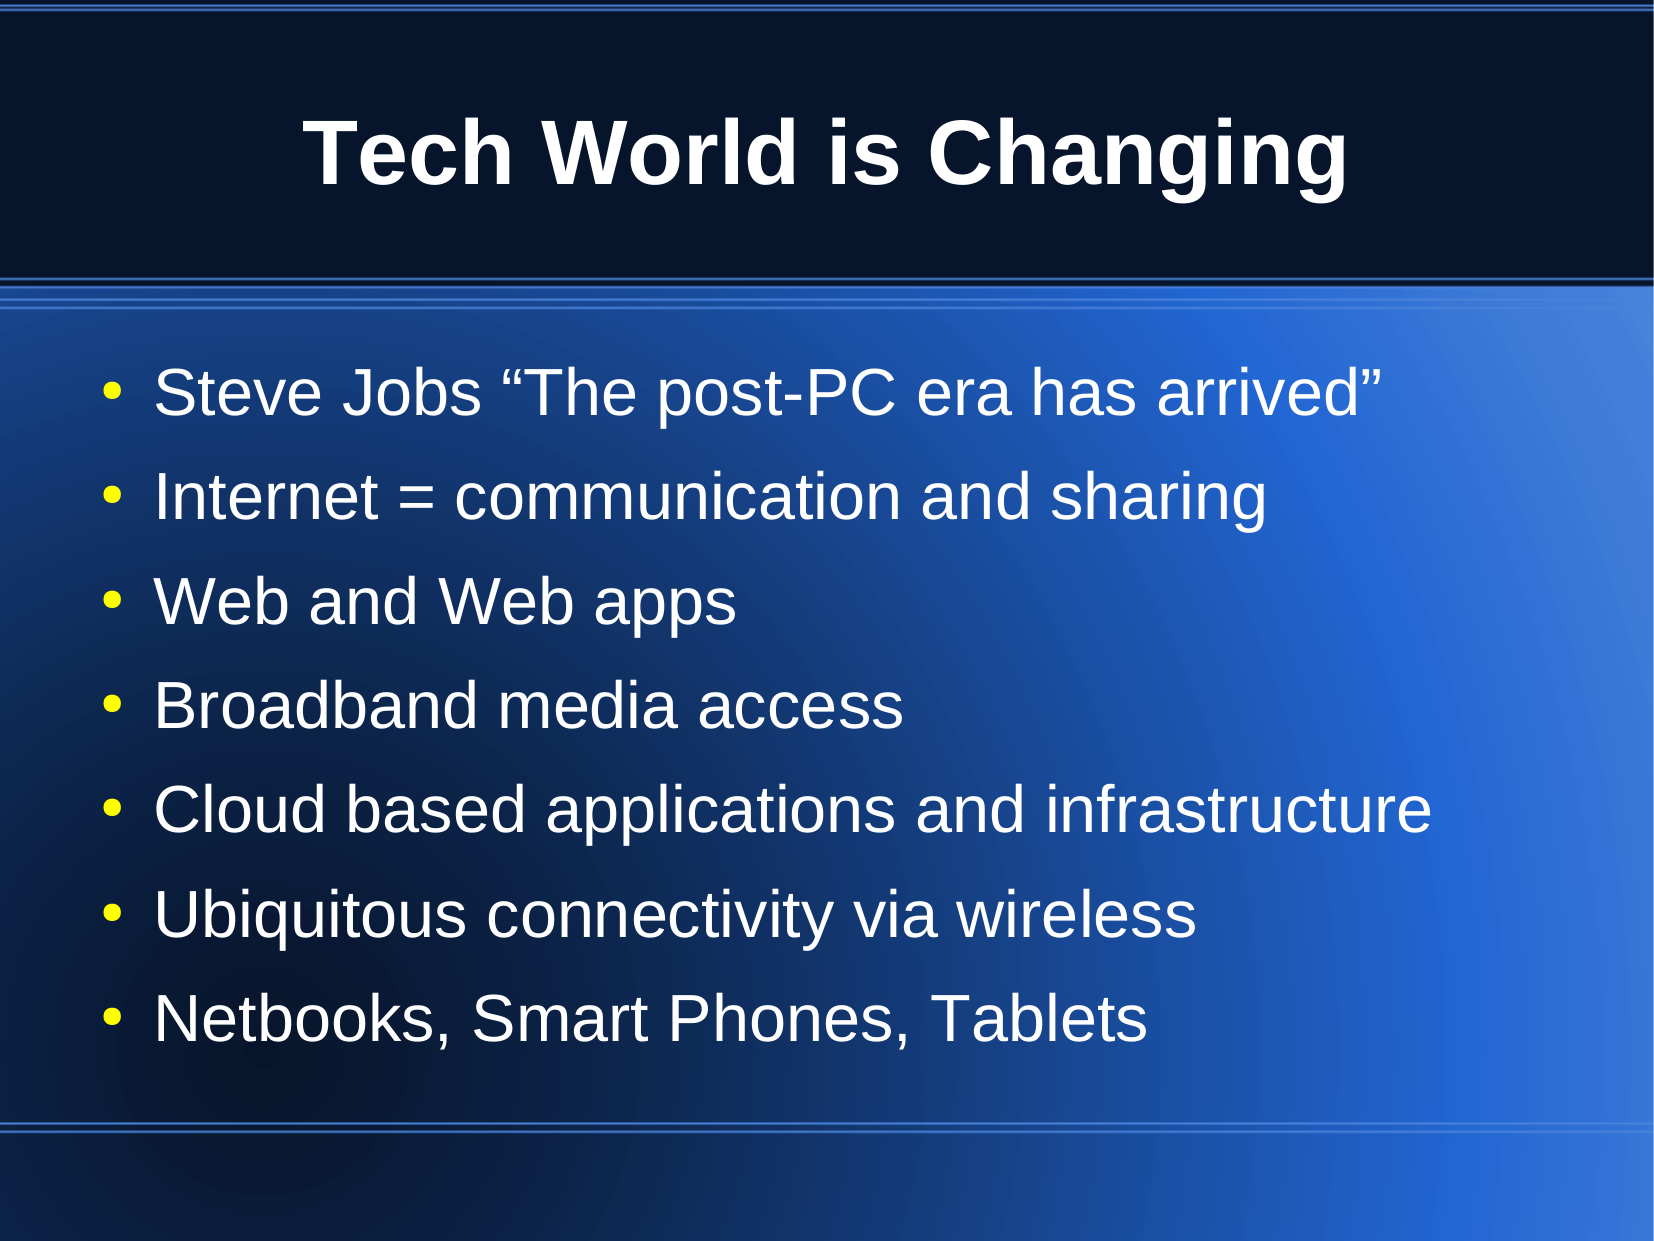

# Tech World is Changing
Steve Jobs “The post-PC era has arrived”
Internet = communication and sharing
Web and Web apps
Broadband media access
Cloud based applications and infrastructure
Ubiquitous connectivity via wireless
Netbooks, Smart Phones, Tablets